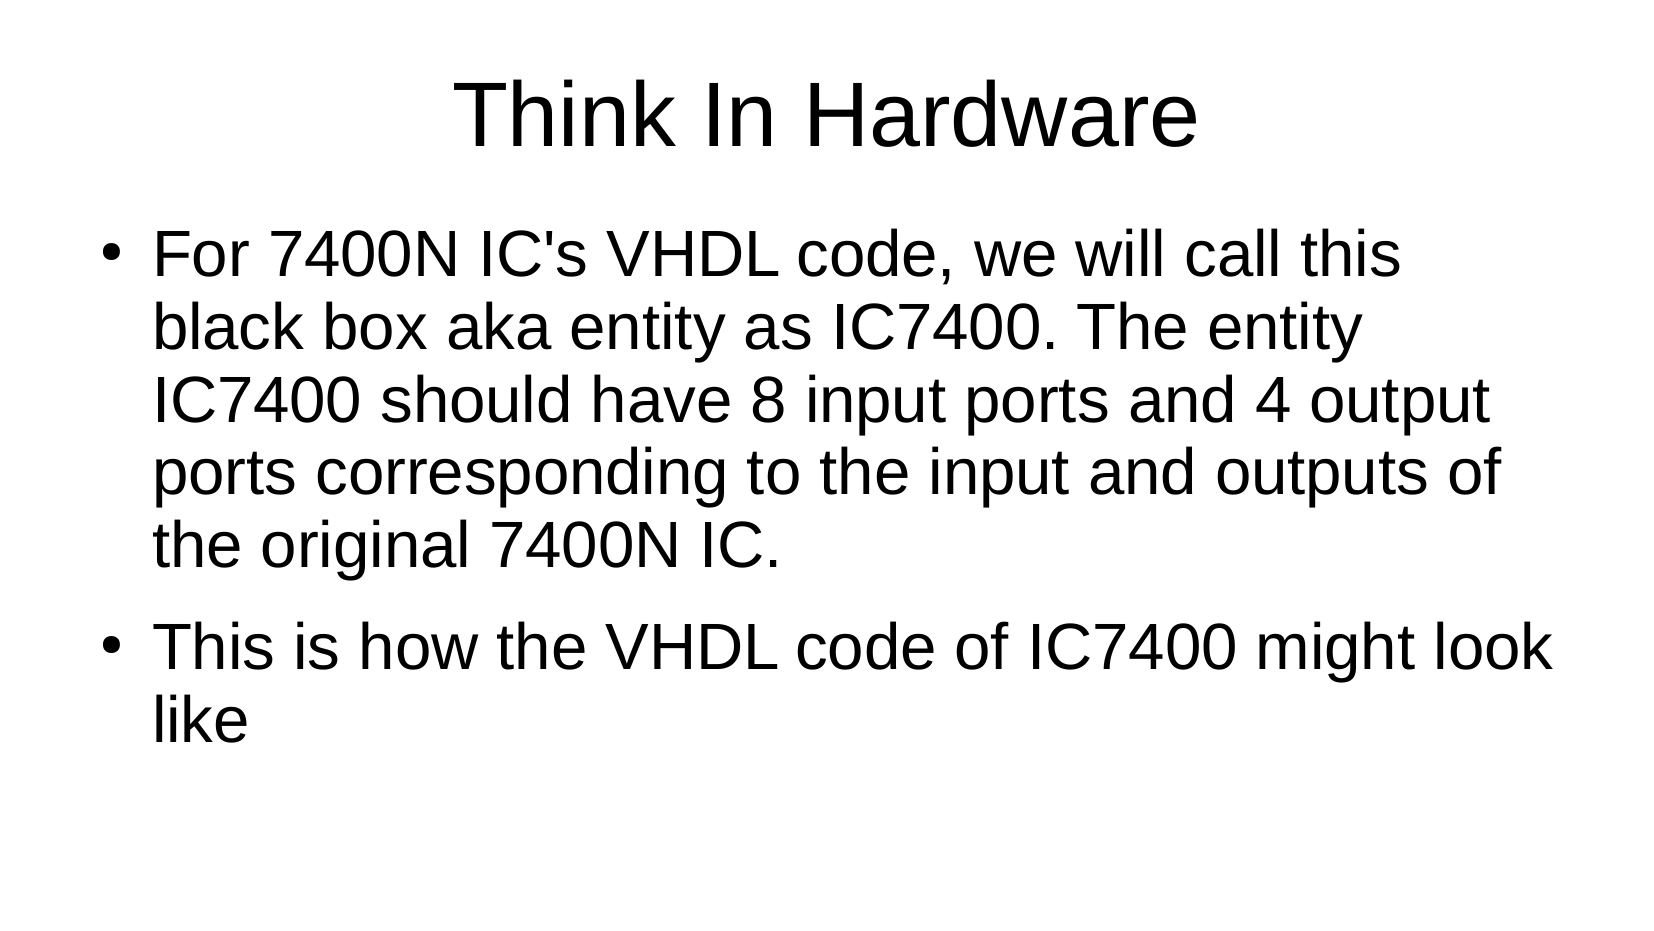

# Think In Hardware
For 7400N IC's VHDL code, we will call this black box aka entity as IC7400. The entity IC7400 should have 8 input ports and 4 output ports corresponding to the input and outputs of the original 7400N IC.
This is how the VHDL code of IC7400 might look like